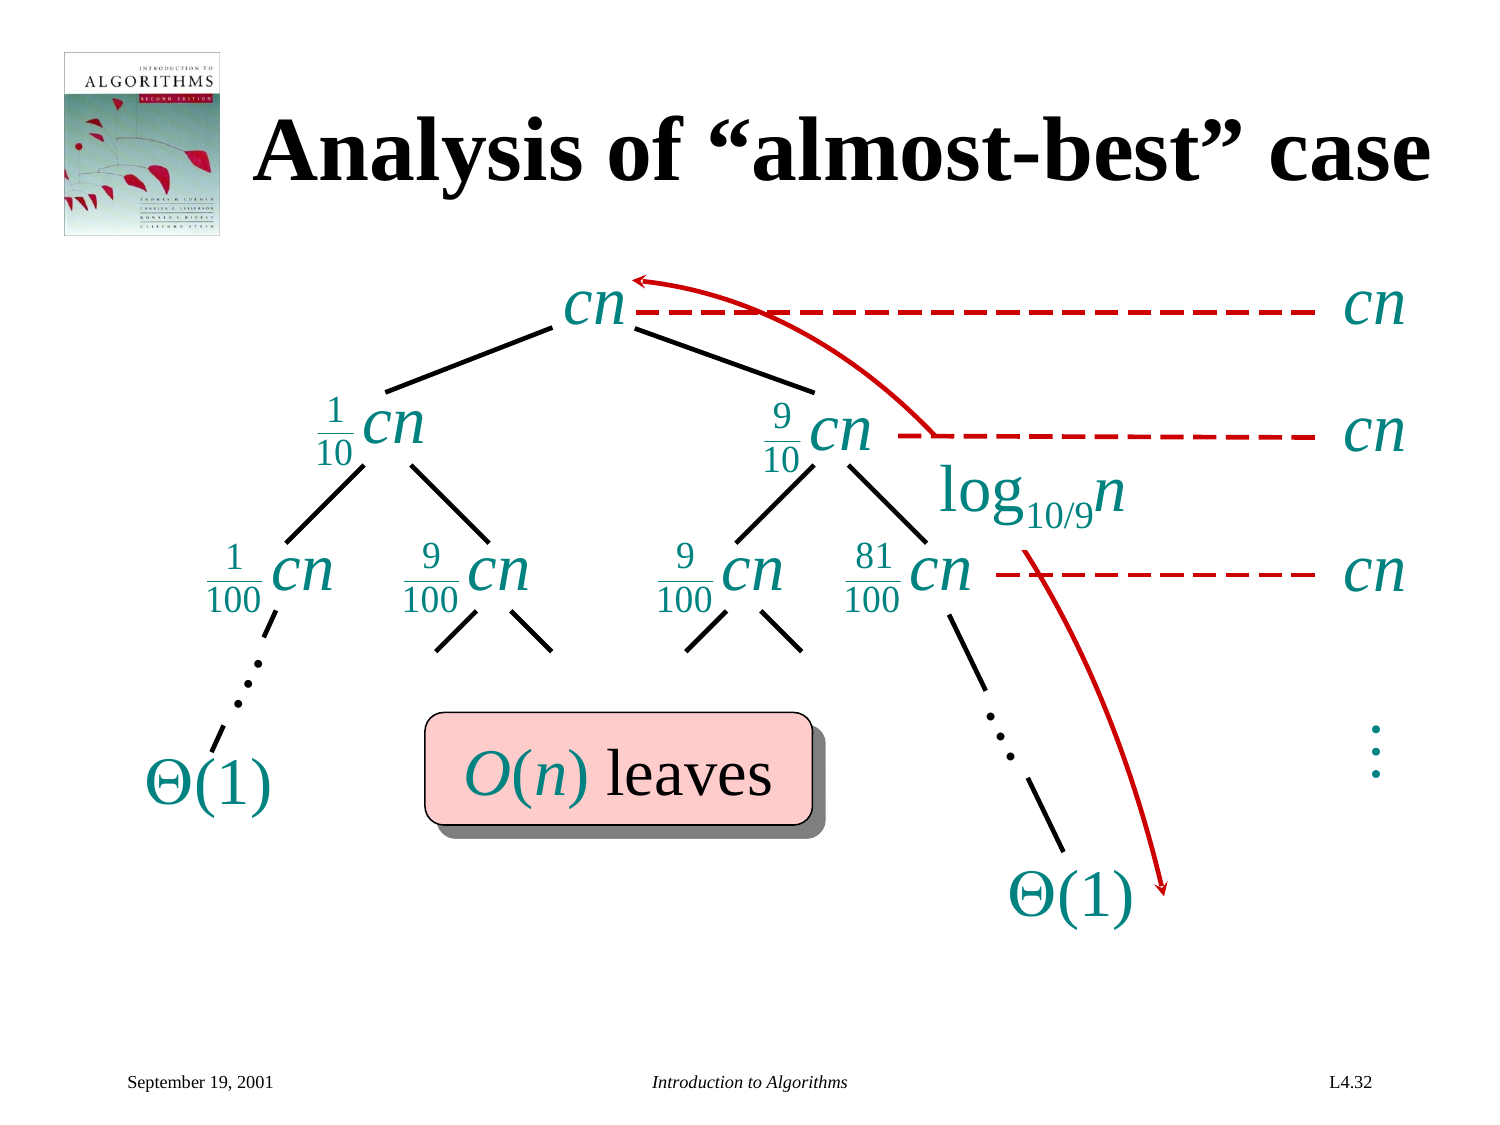

# Analysis of “almost-best” case
log10/9n
…
…
…
O(n) leaves
(1)
(1)
September 19, 2001
Introduction to Algorithms
L4.